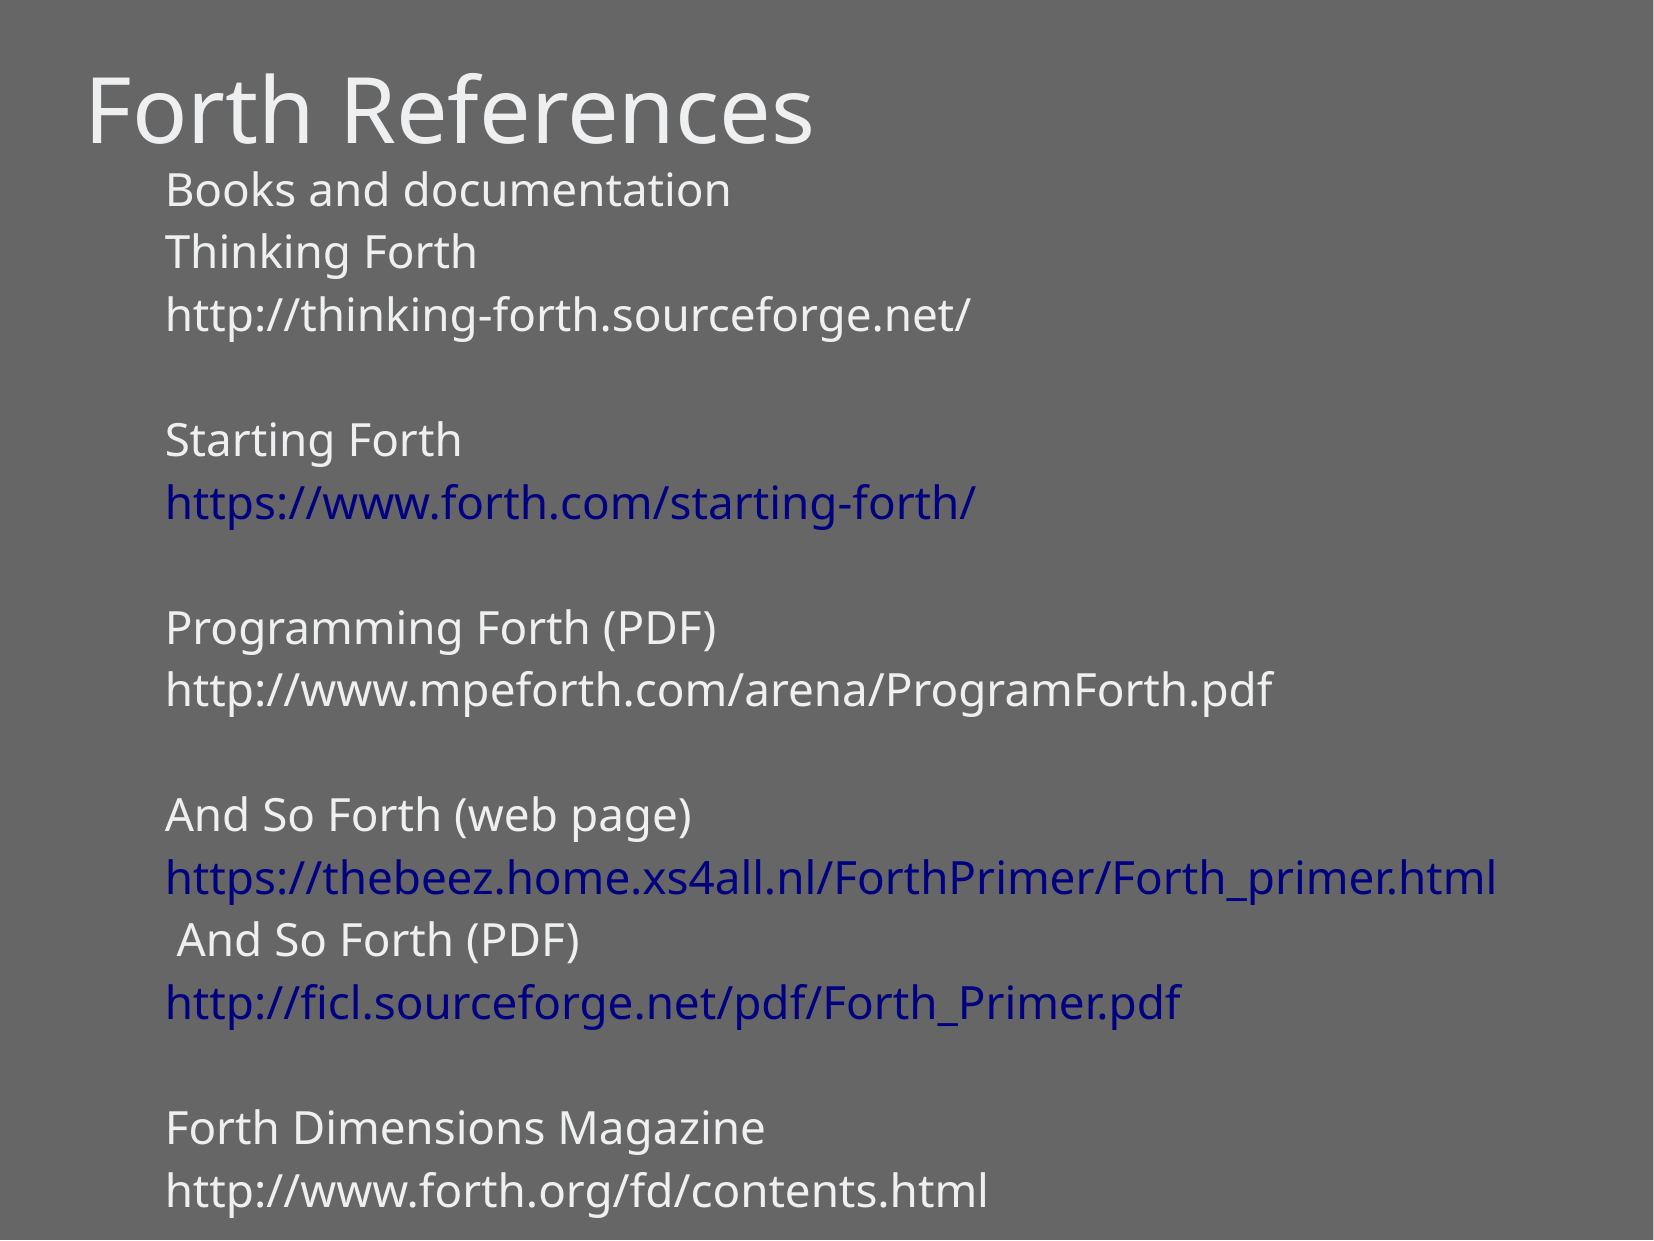

# Forth References
Books and documentation
Thinking Forth
http://thinking-forth.sourceforge.net/
Starting Forth
https://www.forth.com/starting-forth/
Programming Forth (PDF)
http://www.mpeforth.com/arena/ProgramForth.pdf
And So Forth (web page)
https://thebeez.home.xs4all.nl/ForthPrimer/Forth_primer.html
 And So Forth (PDF)
http://ficl.sourceforge.net/pdf/Forth_Primer.pdf
Forth Dimensions Magazine
http://www.forth.org/fd/contents.html